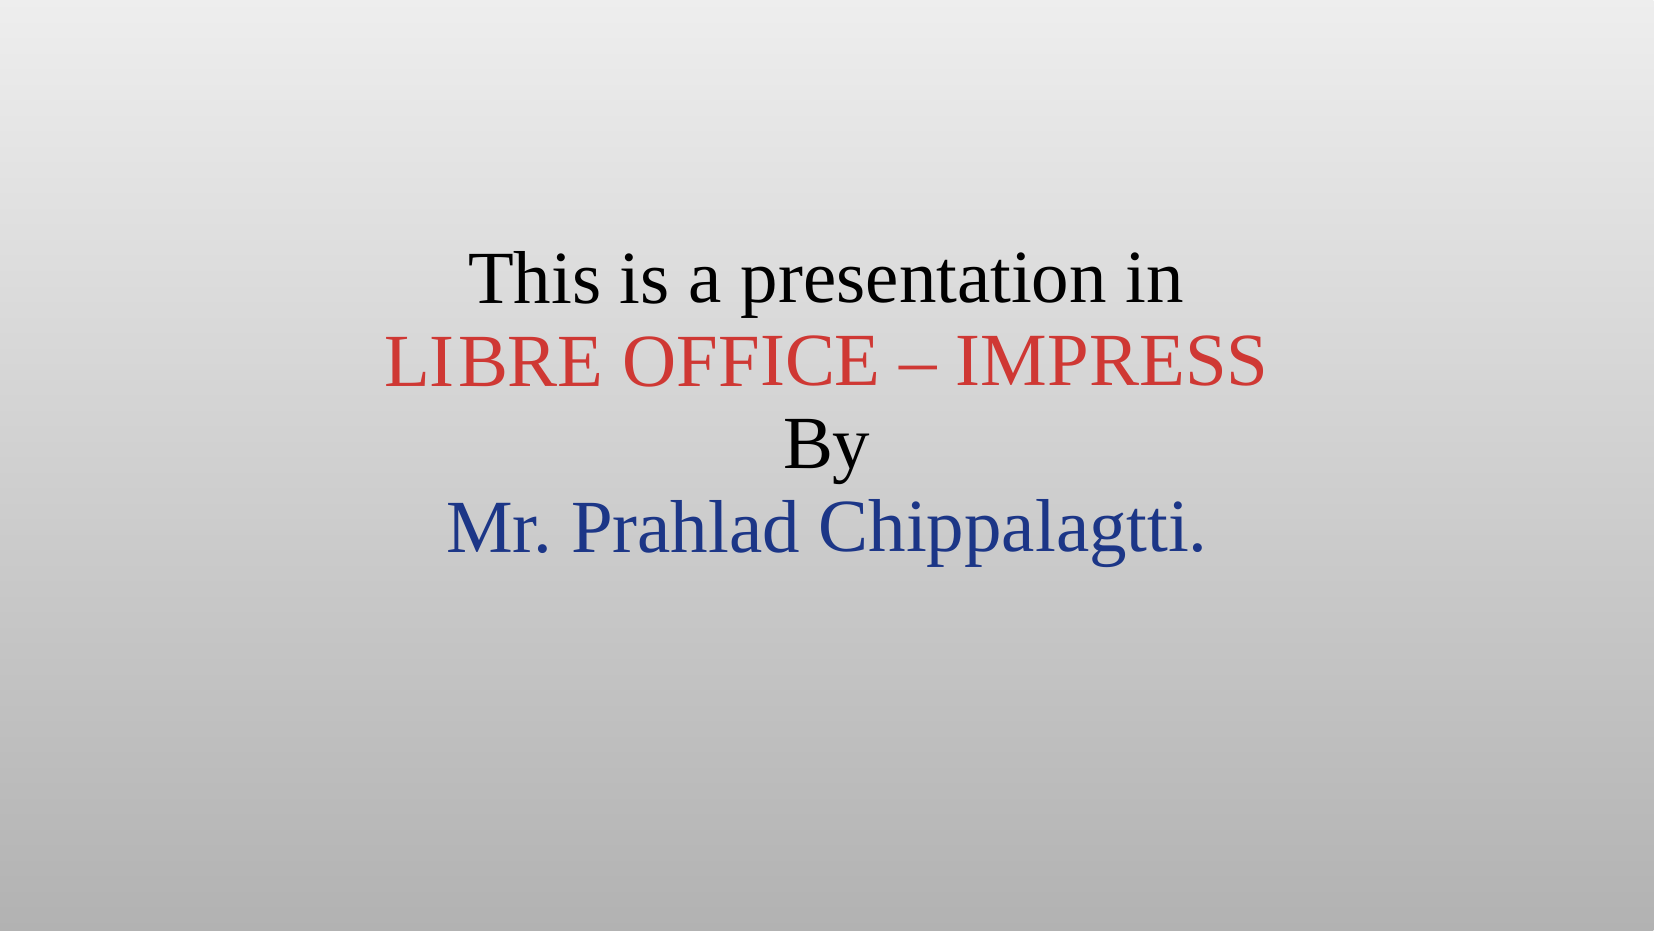

# This is a presentation in LI	BRE OFFICE – IMPRESS By Mr. Prahlad Chippalagtti.